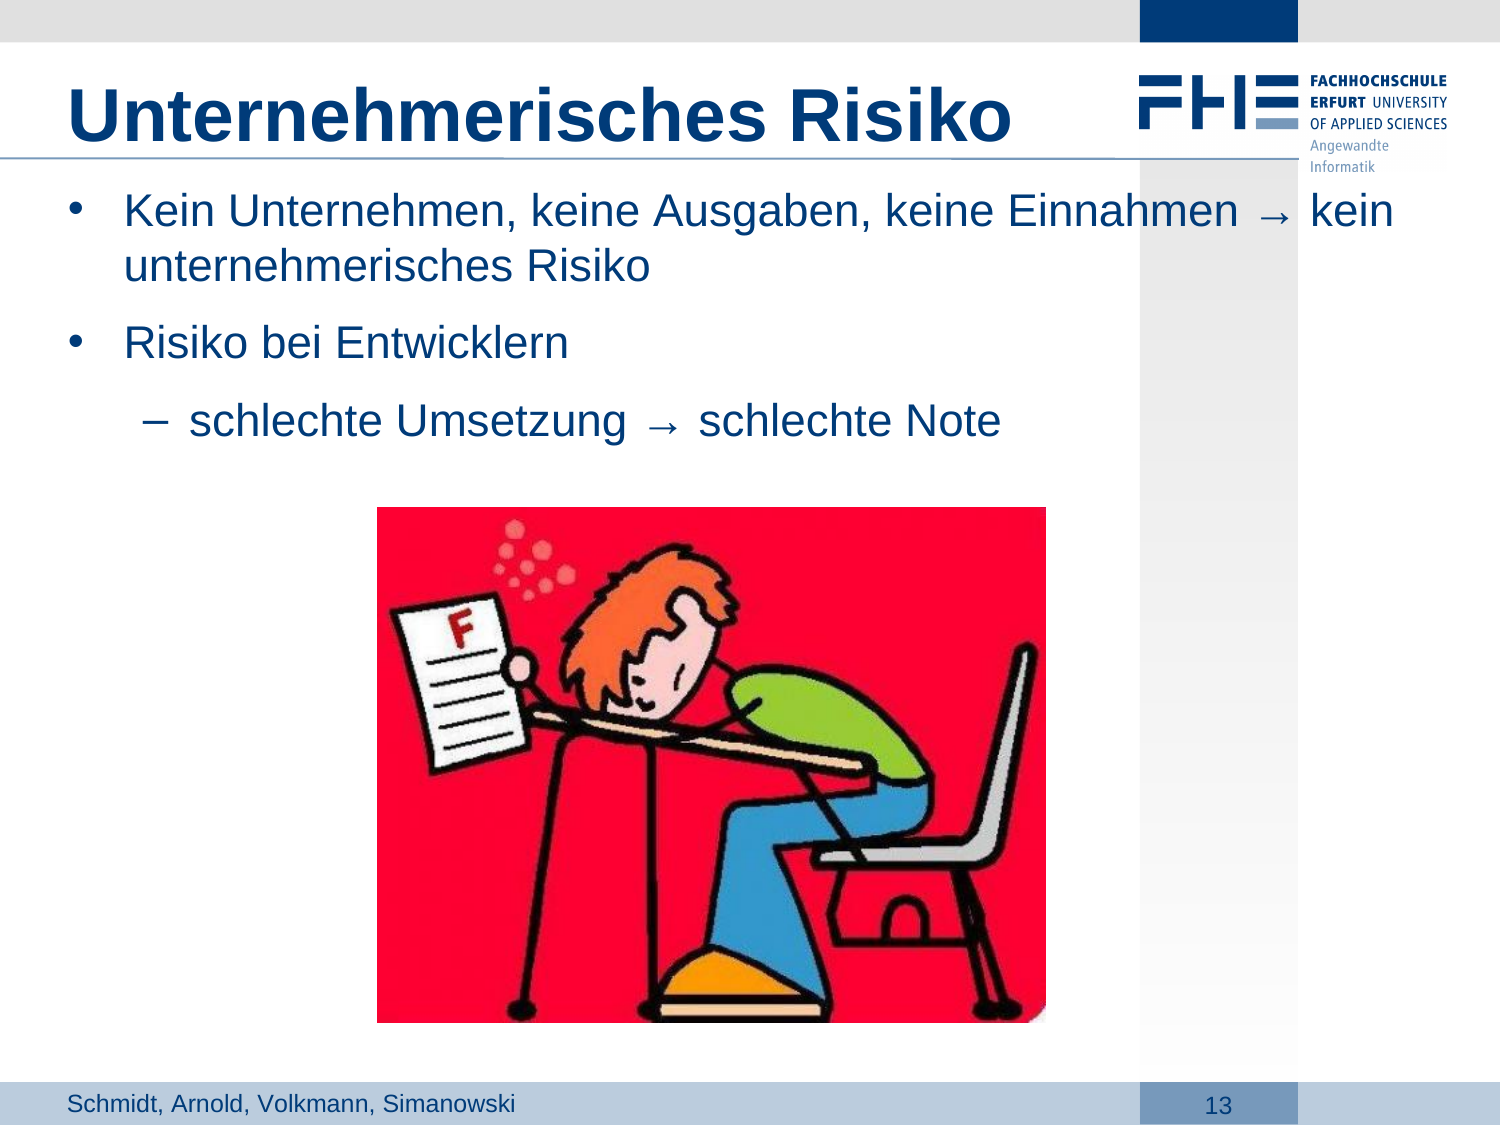

# Unternehmerisches Risiko
Kein Unternehmen, keine Ausgaben, keine Einnahmen → kein unternehmerisches Risiko
Risiko bei Entwicklern
schlechte Umsetzung → schlechte Note